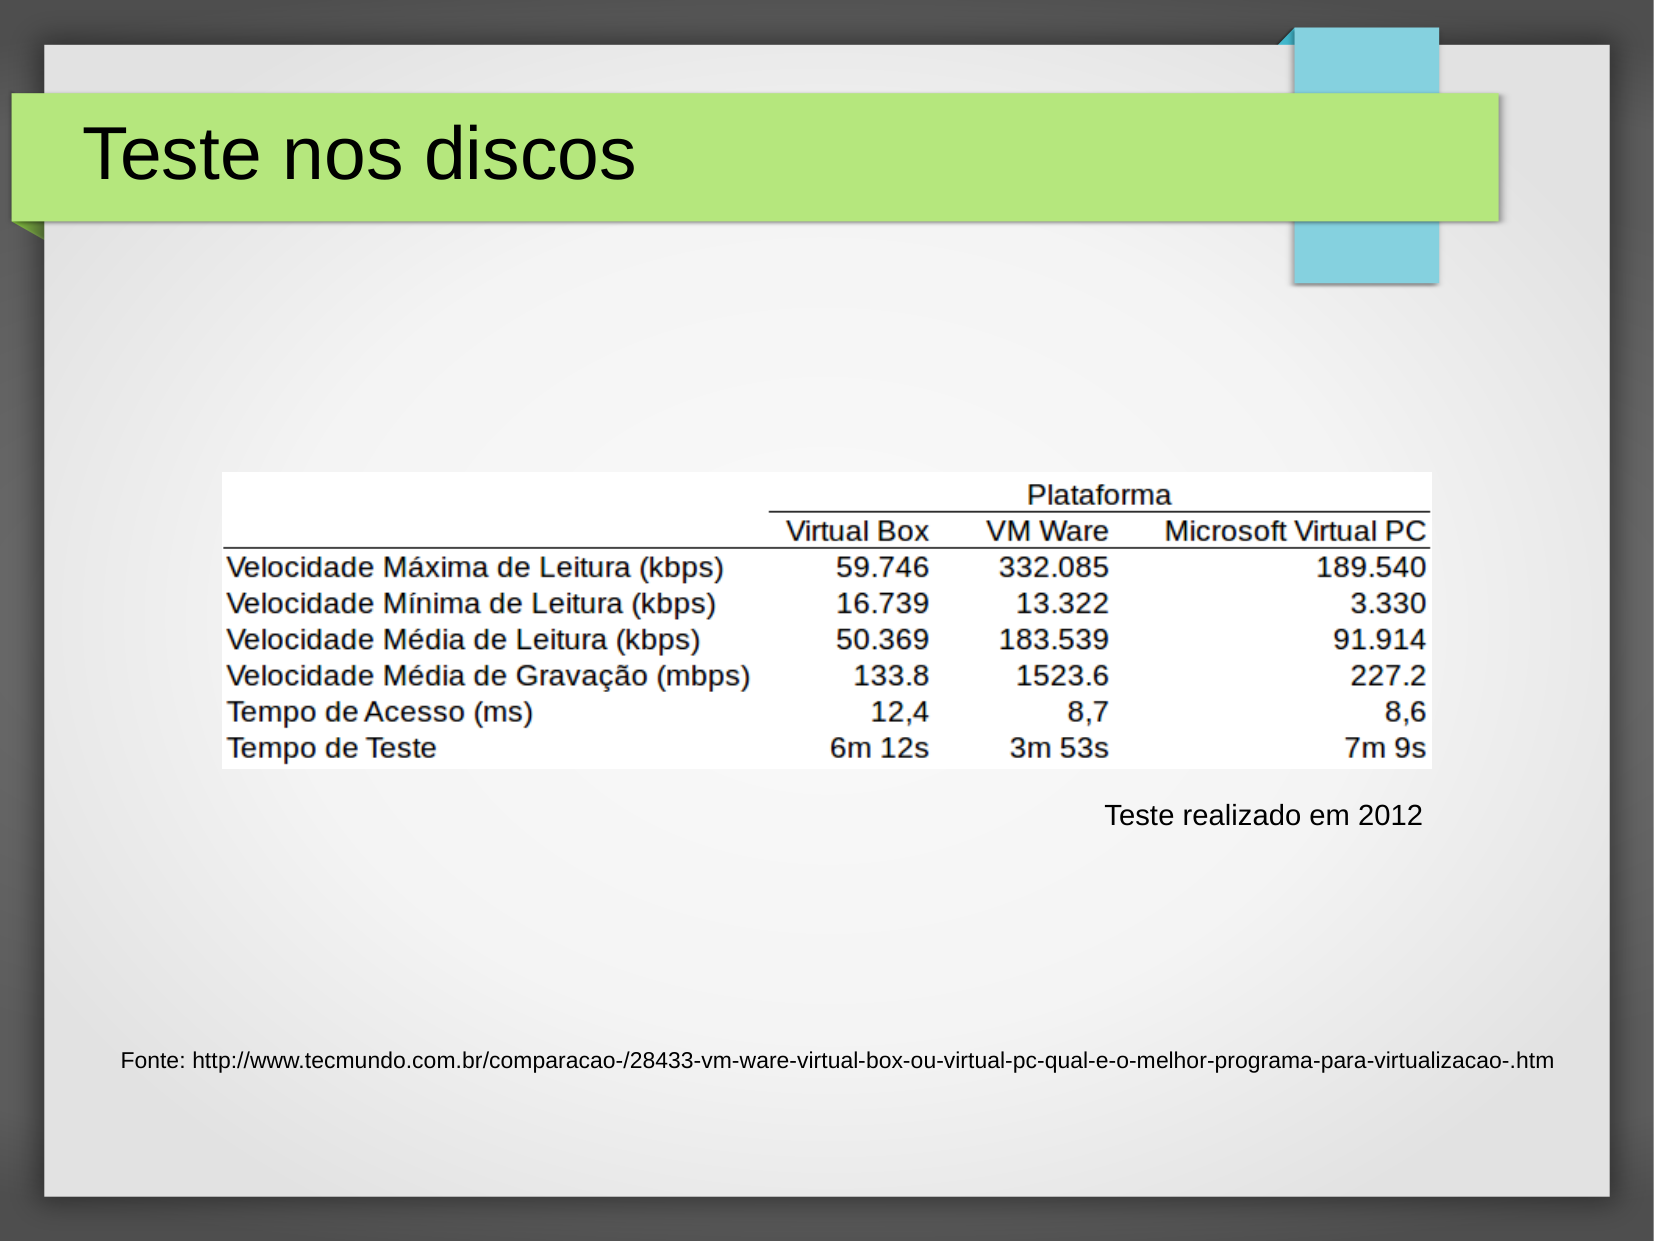

# Teste nos discos
Teste realizado em 2012
Fonte: http://www.tecmundo.com.br/comparacao-/28433-vm-ware-virtual-box-ou-virtual-pc-qual-e-o-melhor-programa-para-virtualizacao-.htm